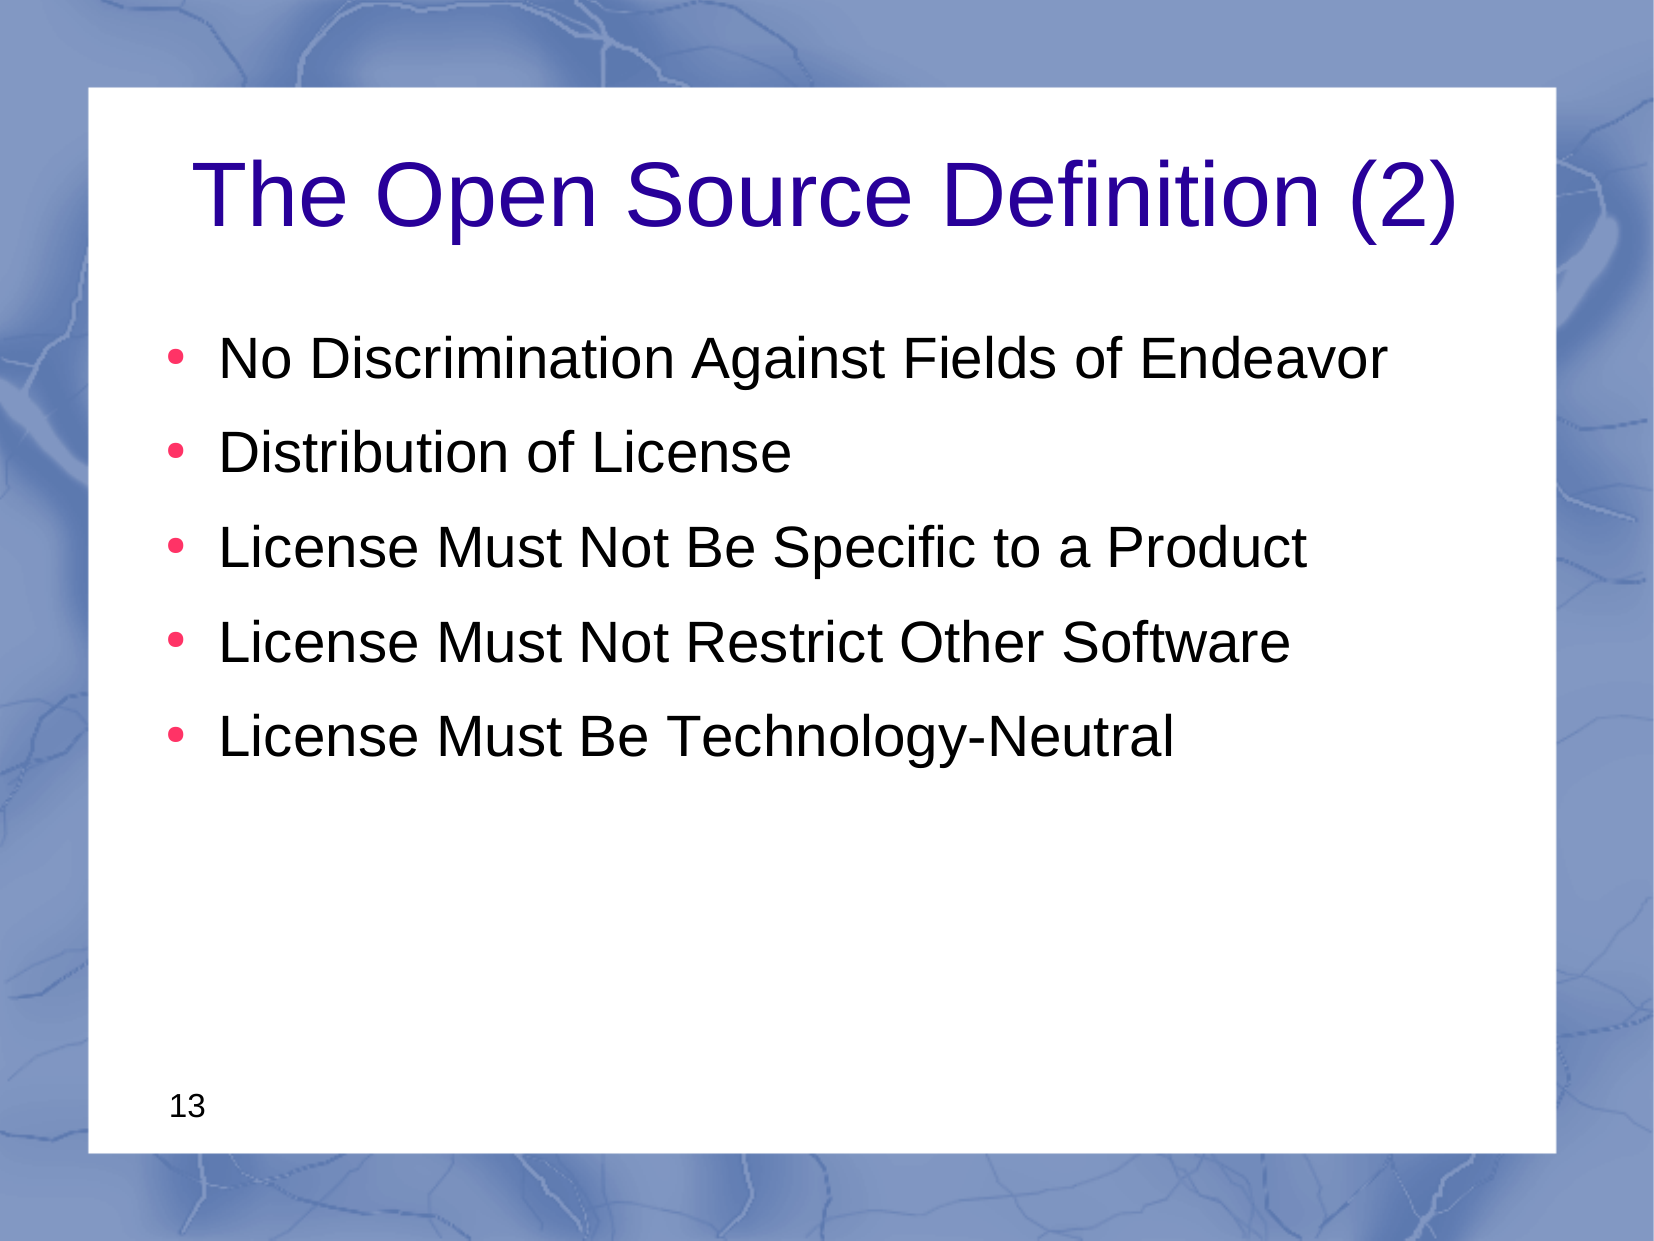

# The Open Source Definition (2)
No Discrimination Against Fields of Endeavor
Distribution of License
License Must Not Be Specific to a Product
License Must Not Restrict Other Software
License Must Be Technology-Neutral
13